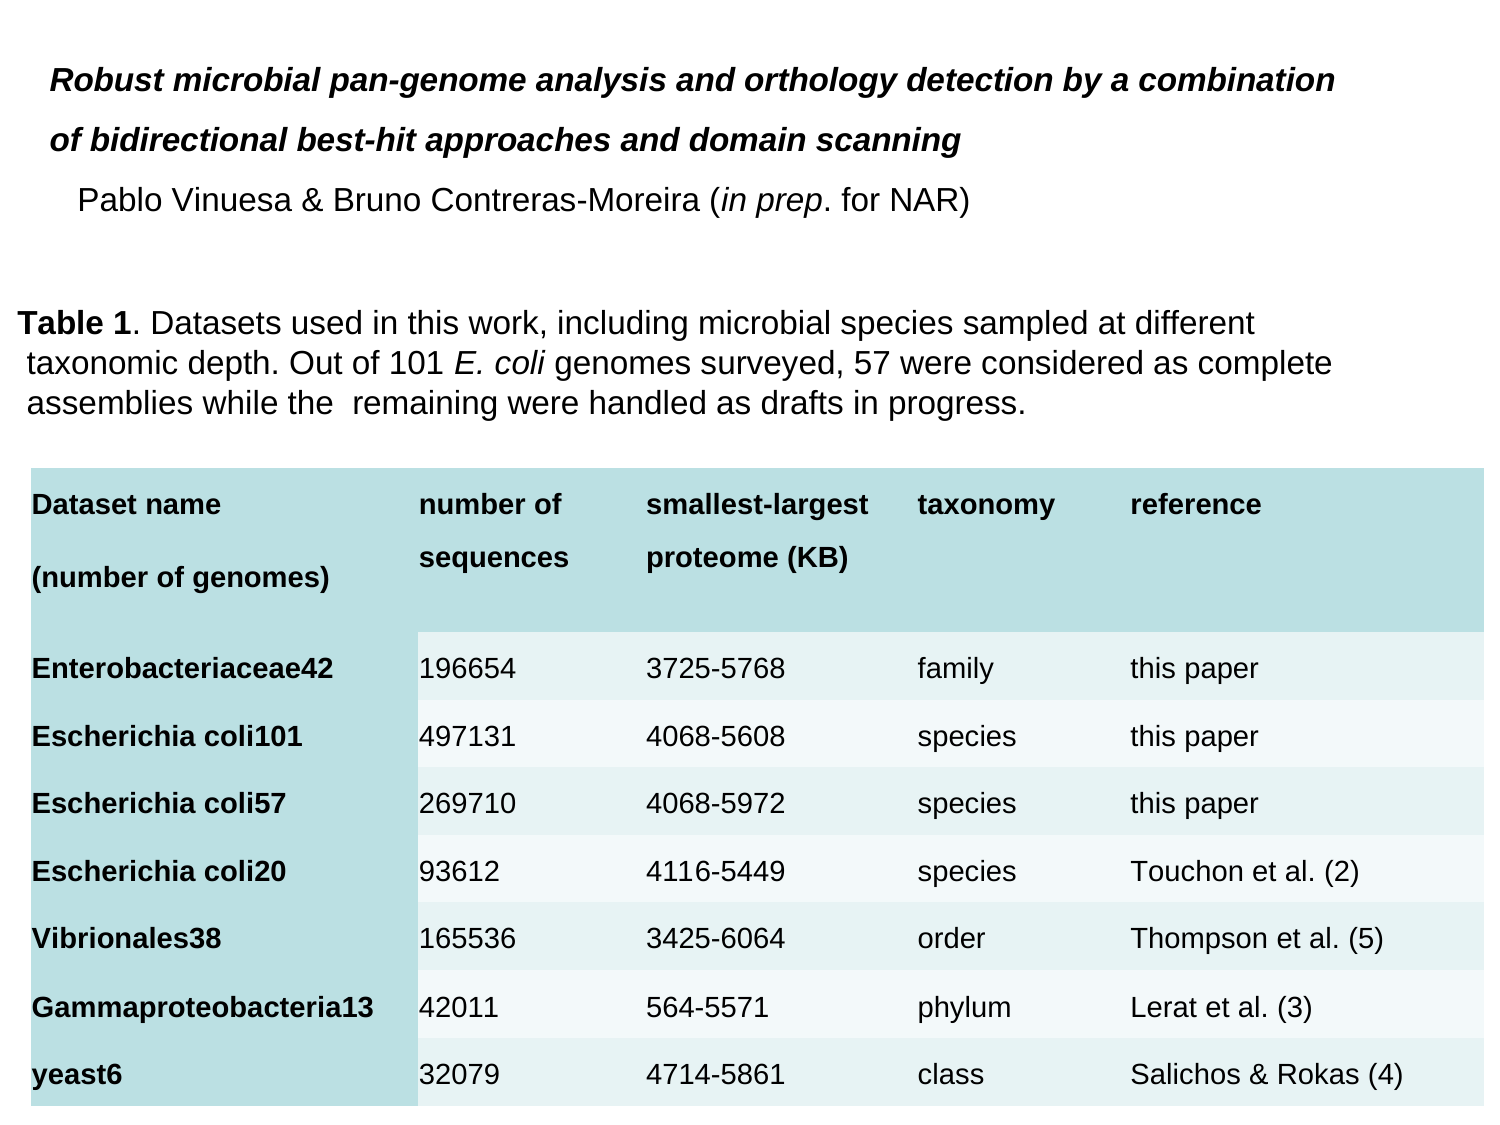

Robust microbial pan-genome analysis and orthology detection by a combination
of bidirectional best-hit approaches and domain scanning
 Pablo Vinuesa & Bruno Contreras-Moreira (in prep. for NAR)
Table 1. Datasets used in this work, including microbial species sampled at different
 taxonomic depth. Out of 101 E. coli genomes surveyed, 57 were considered as complete
 assemblies while the remaining were handled as drafts in progress.
| Dataset name (number of genomes) | number of sequences | smallest-largest proteome (KB) | taxonomy | reference |
| --- | --- | --- | --- | --- |
| Enterobacteriaceae42 | 196654 | 3725-5768 | family | this paper |
| Escherichia coli101 | 497131 | 4068-5608 | species | this paper |
| Escherichia coli57 | 269710 | 4068-5972 | species | this paper |
| Escherichia coli20 | 93612 | 4116-5449 | species | Touchon et al. (2) |
| Vibrionales38 | 165536 | 3425-6064 | order | Thompson et al. (5) |
| Gammaproteobacteria13 | 42011 | 564-5571 | phylum | Lerat et al. (3) |
| yeast6 | 32079 | 4714-5861 | class | Salichos & Rokas (4) |